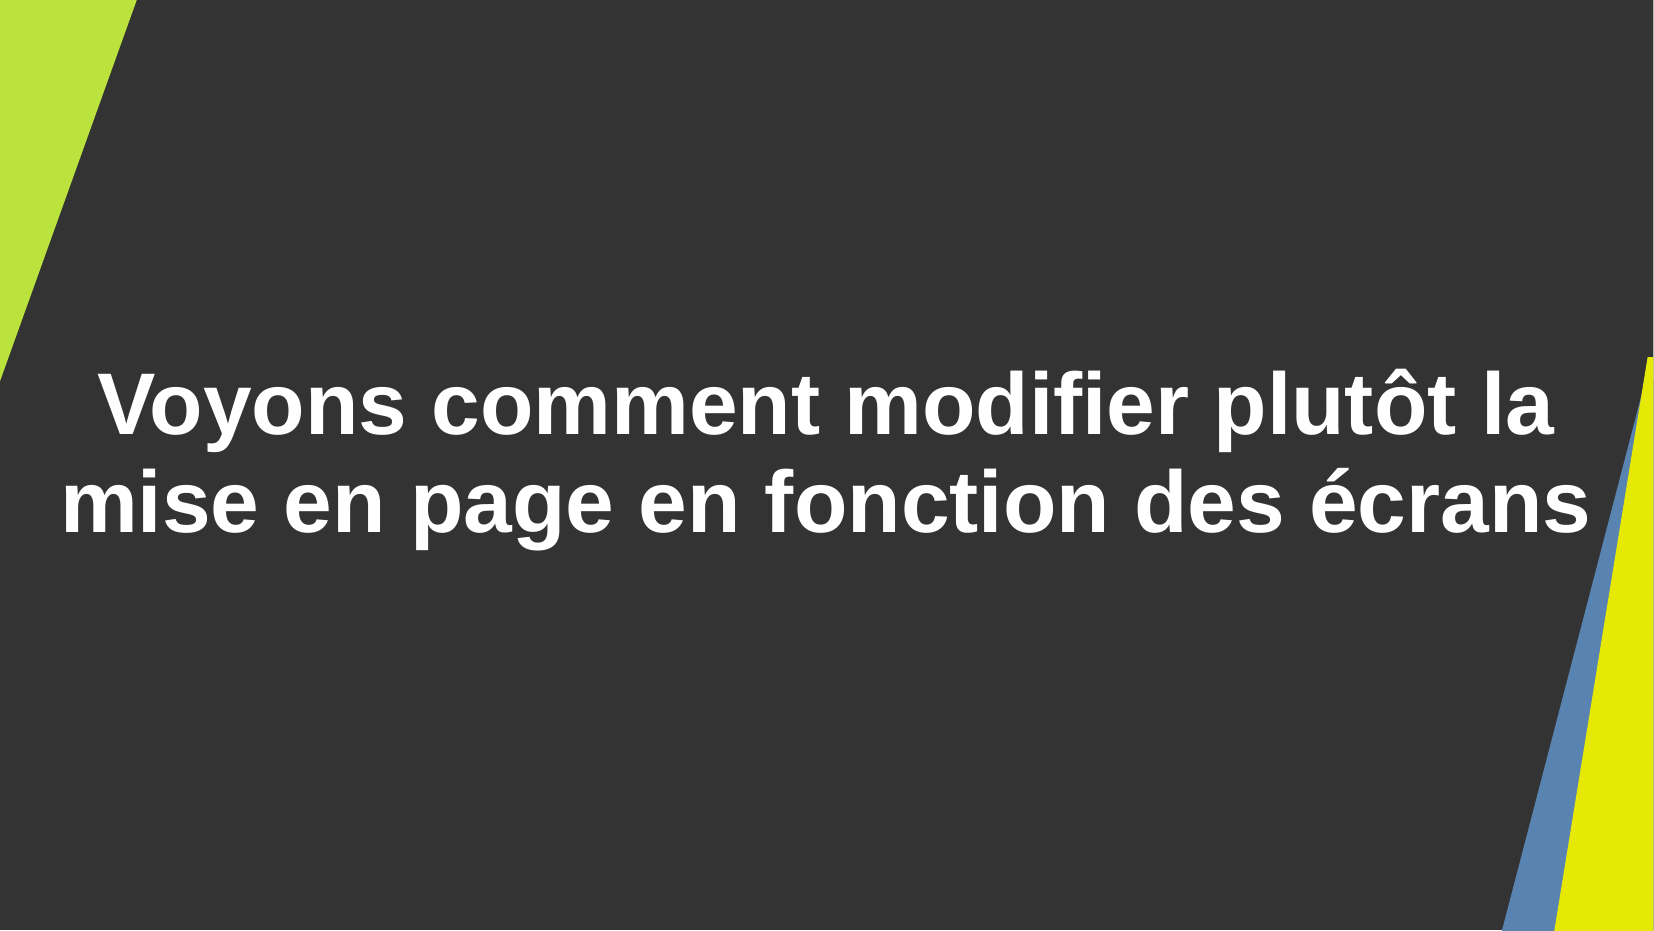

# Voyons comment modifier plutôt la mise en page en fonction des écrans